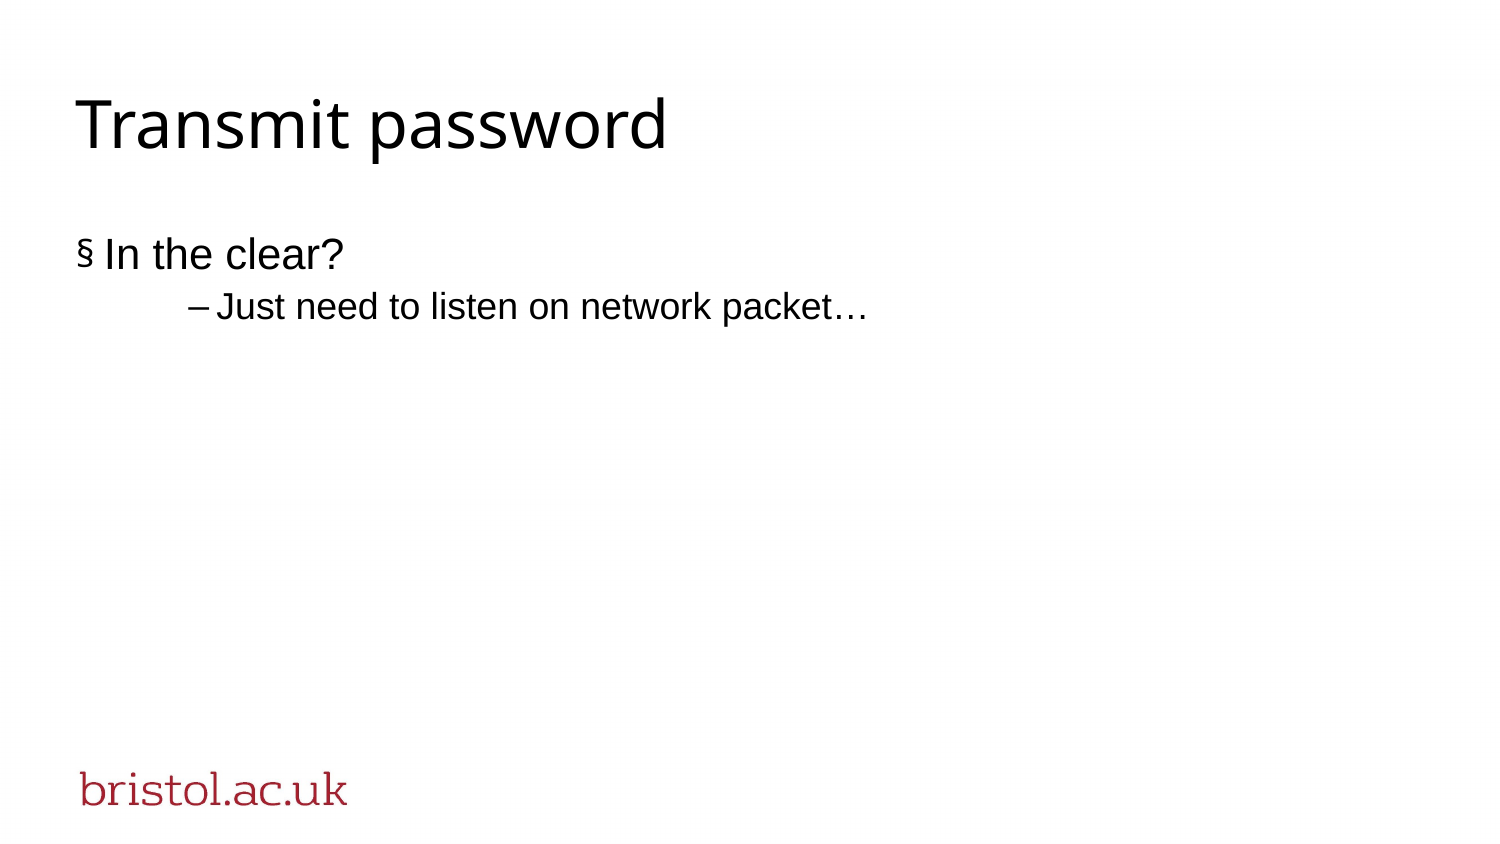

# Transmit password
In the clear?
Just need to listen on network packet…